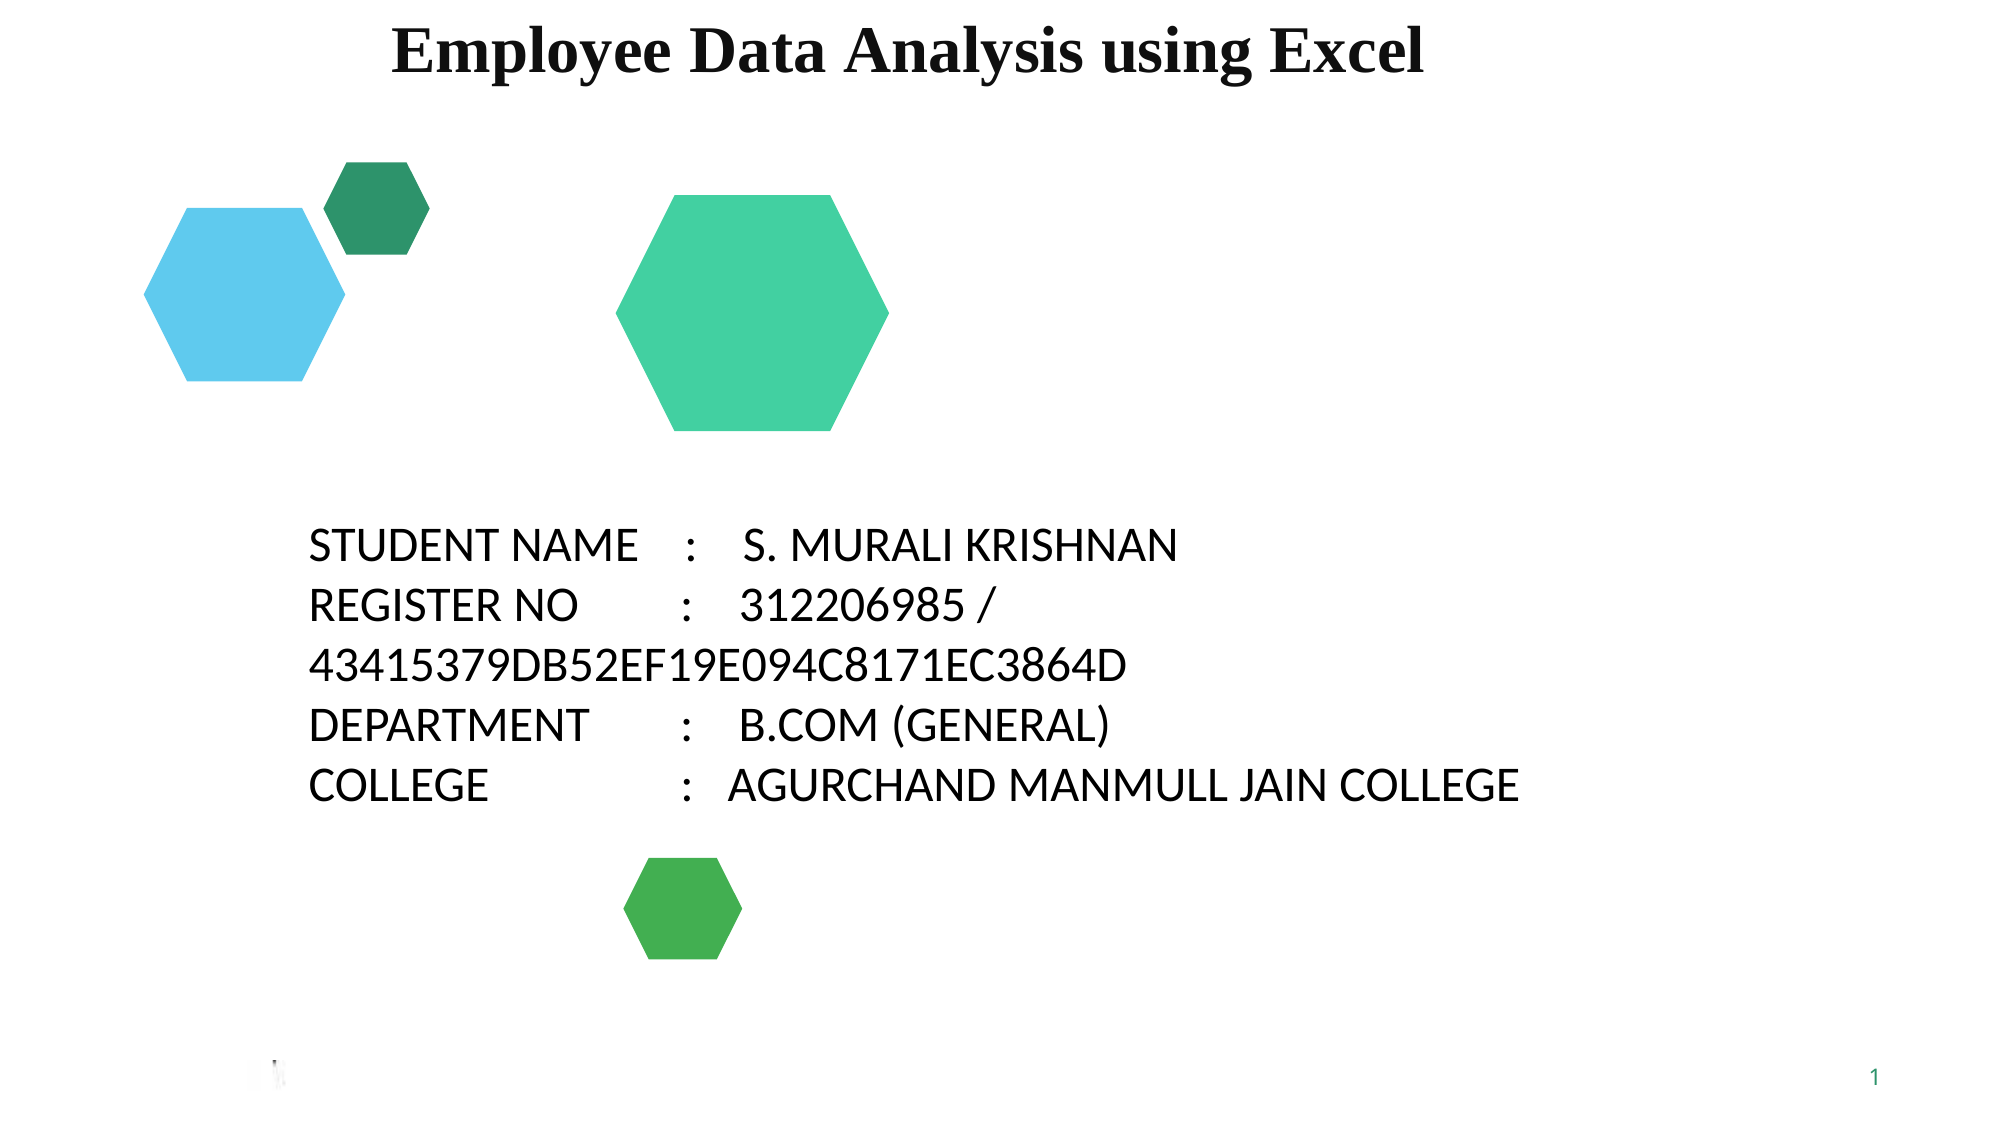

# Employee Data Analysis using Excel
STUDENT NAME : S. MURALI KRISHNAN
REGISTER NO : 312206985 / 43415379DB52EF19E094C8171EC3864D
DEPARTMENT : B.COM (GENERAL)
COLLEGE : AGURCHAND MANMULL JAIN COLLEGE